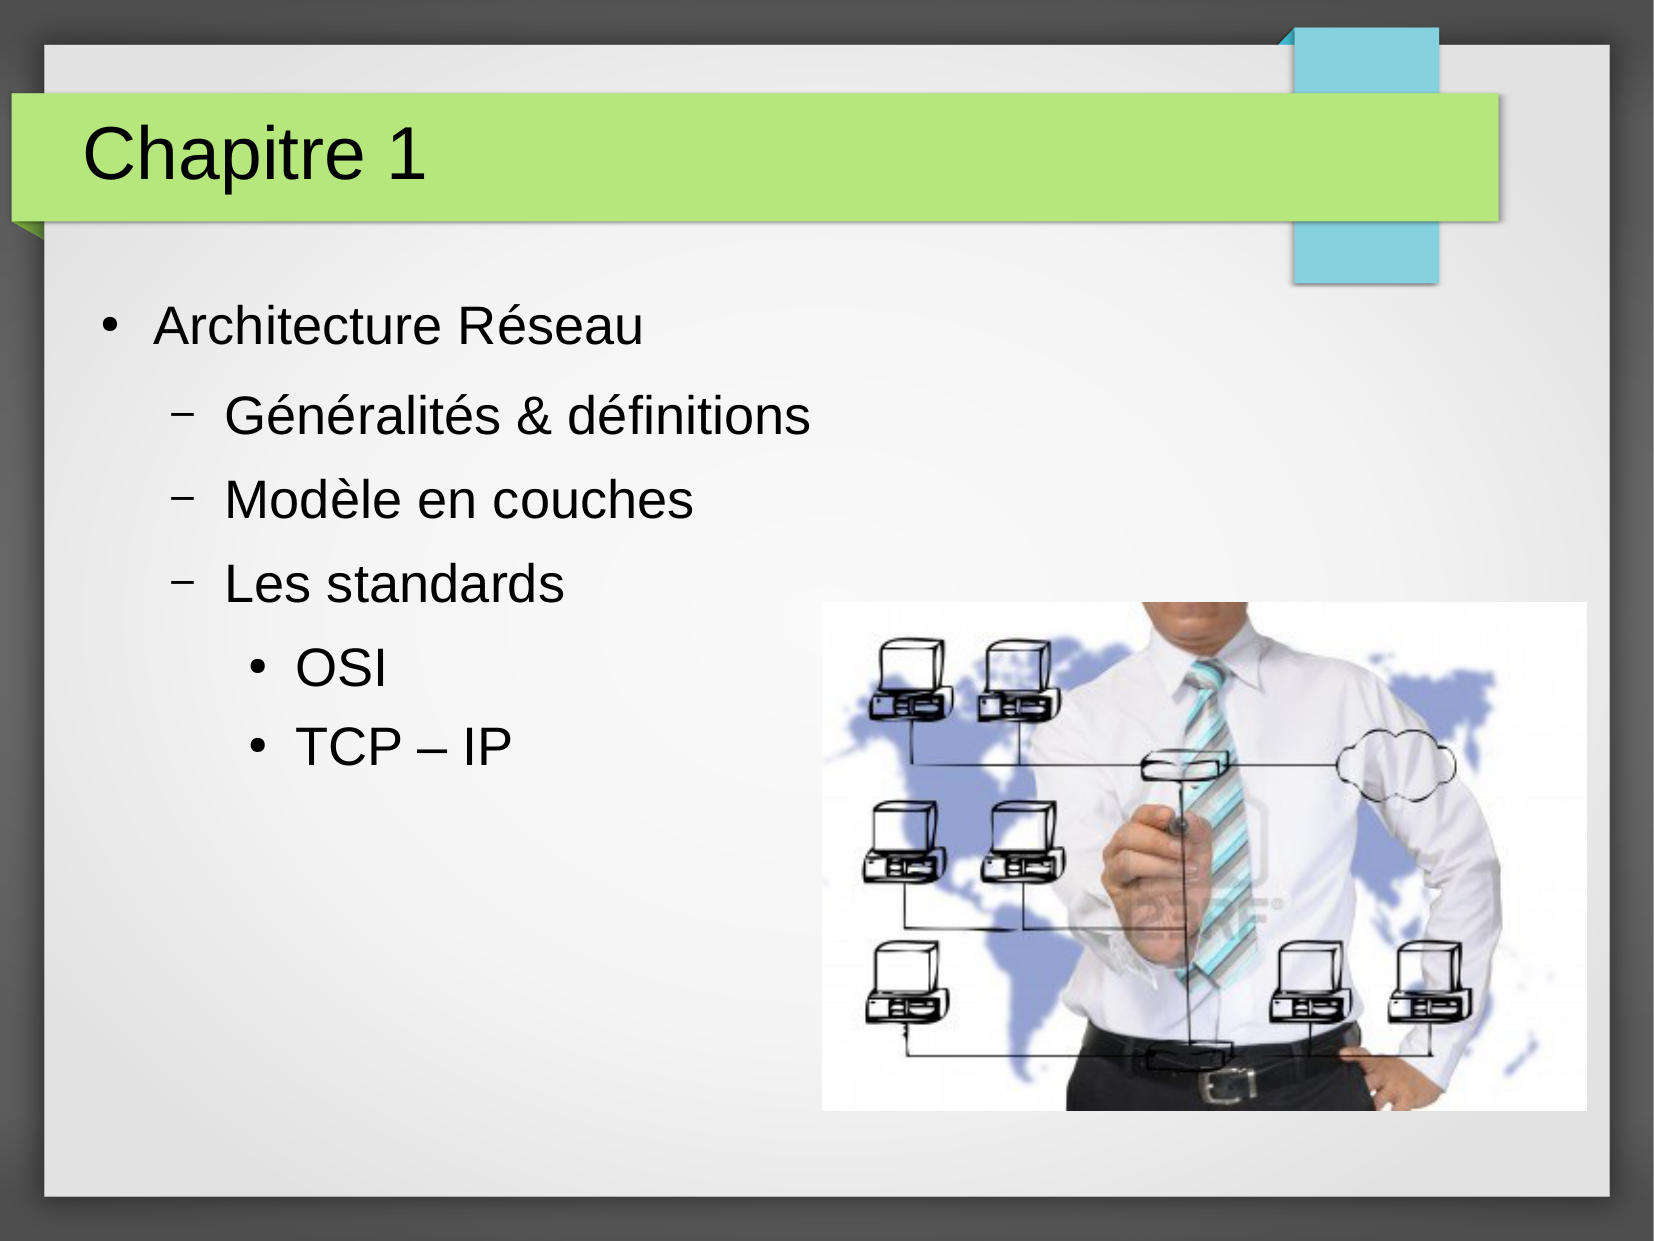

# Chapitre 1
Architecture Réseau
Généralités & définitions
Modèle en couches
Les standards
OSI
TCP – IP